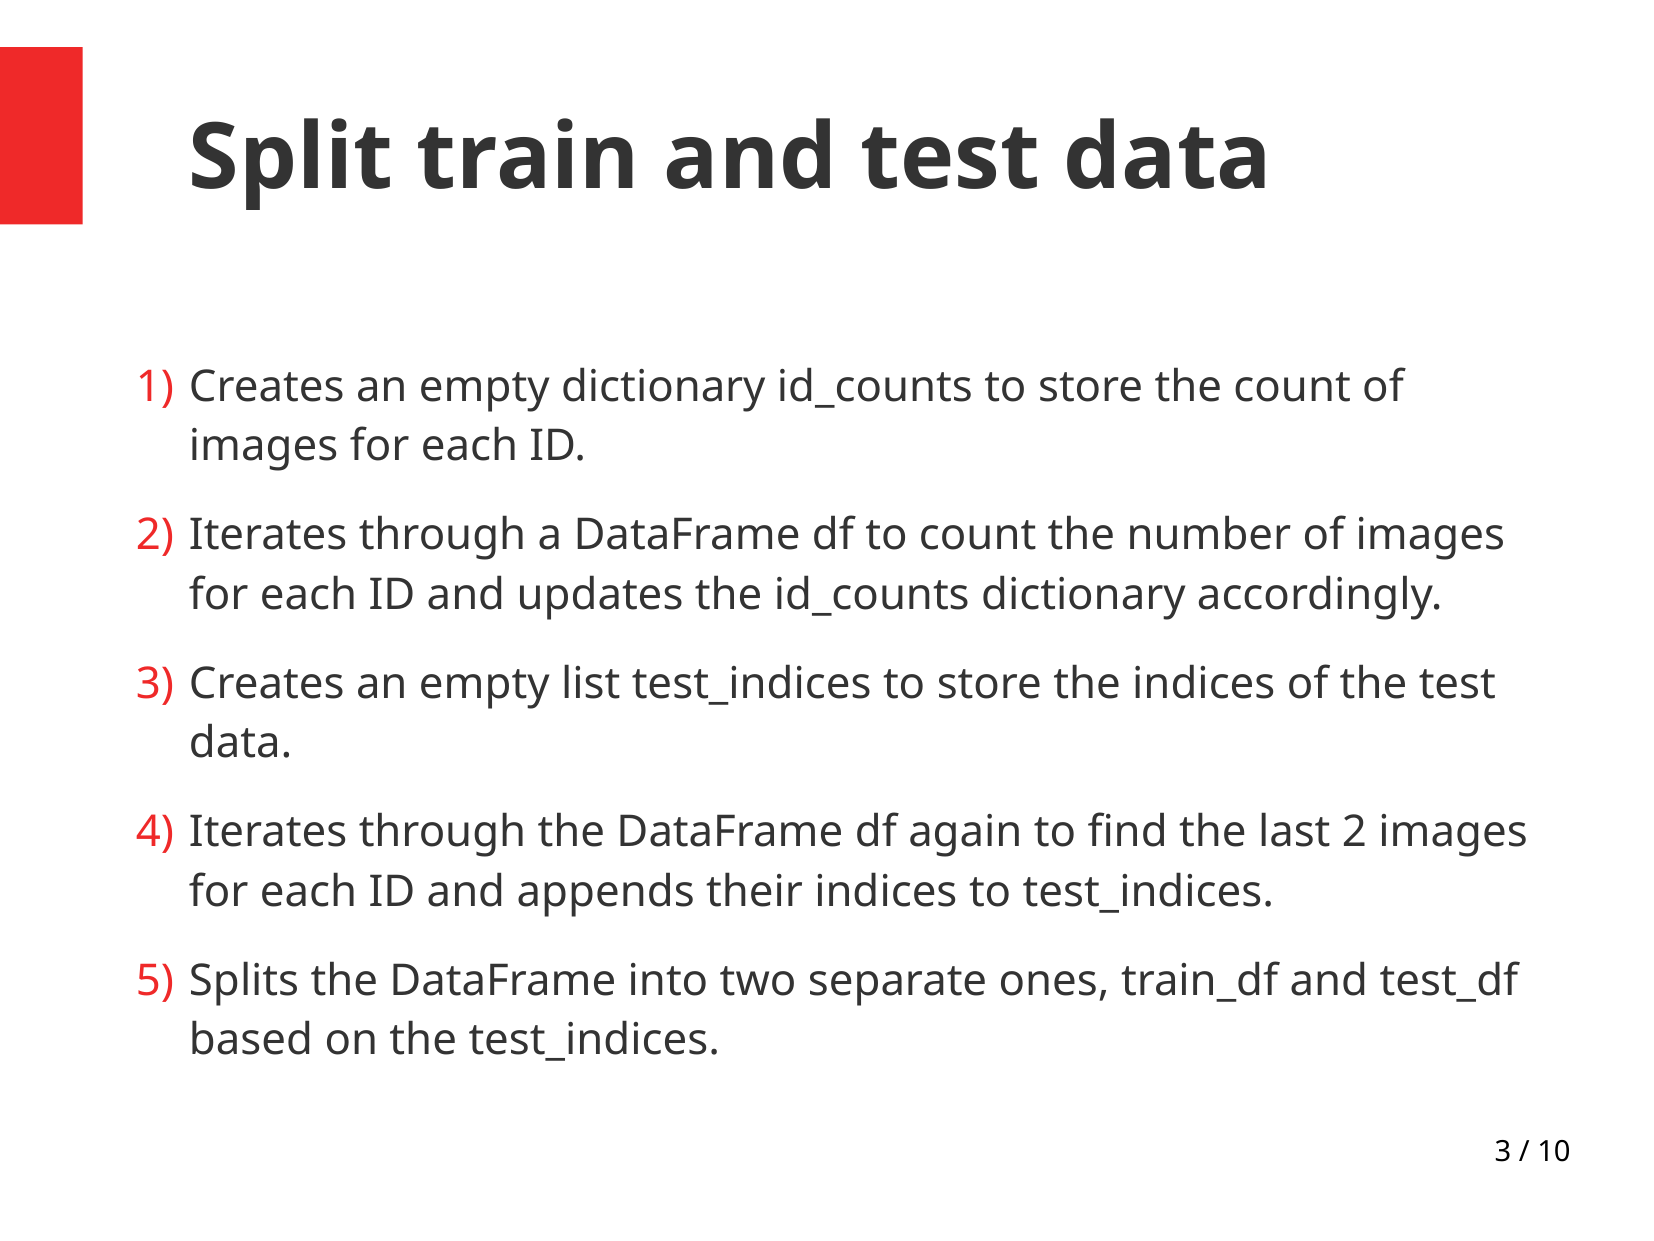

# Split train and test data
Creates an empty dictionary id_counts to store the count of images for each ID.
Iterates through a DataFrame df to count the number of images for each ID and updates the id_counts dictionary accordingly.
Creates an empty list test_indices to store the indices of the test data.
Iterates through the DataFrame df again to find the last 2 images for each ID and appends their indices to test_indices.
Splits the DataFrame into two separate ones, train_df and test_df based on the test_indices.
3